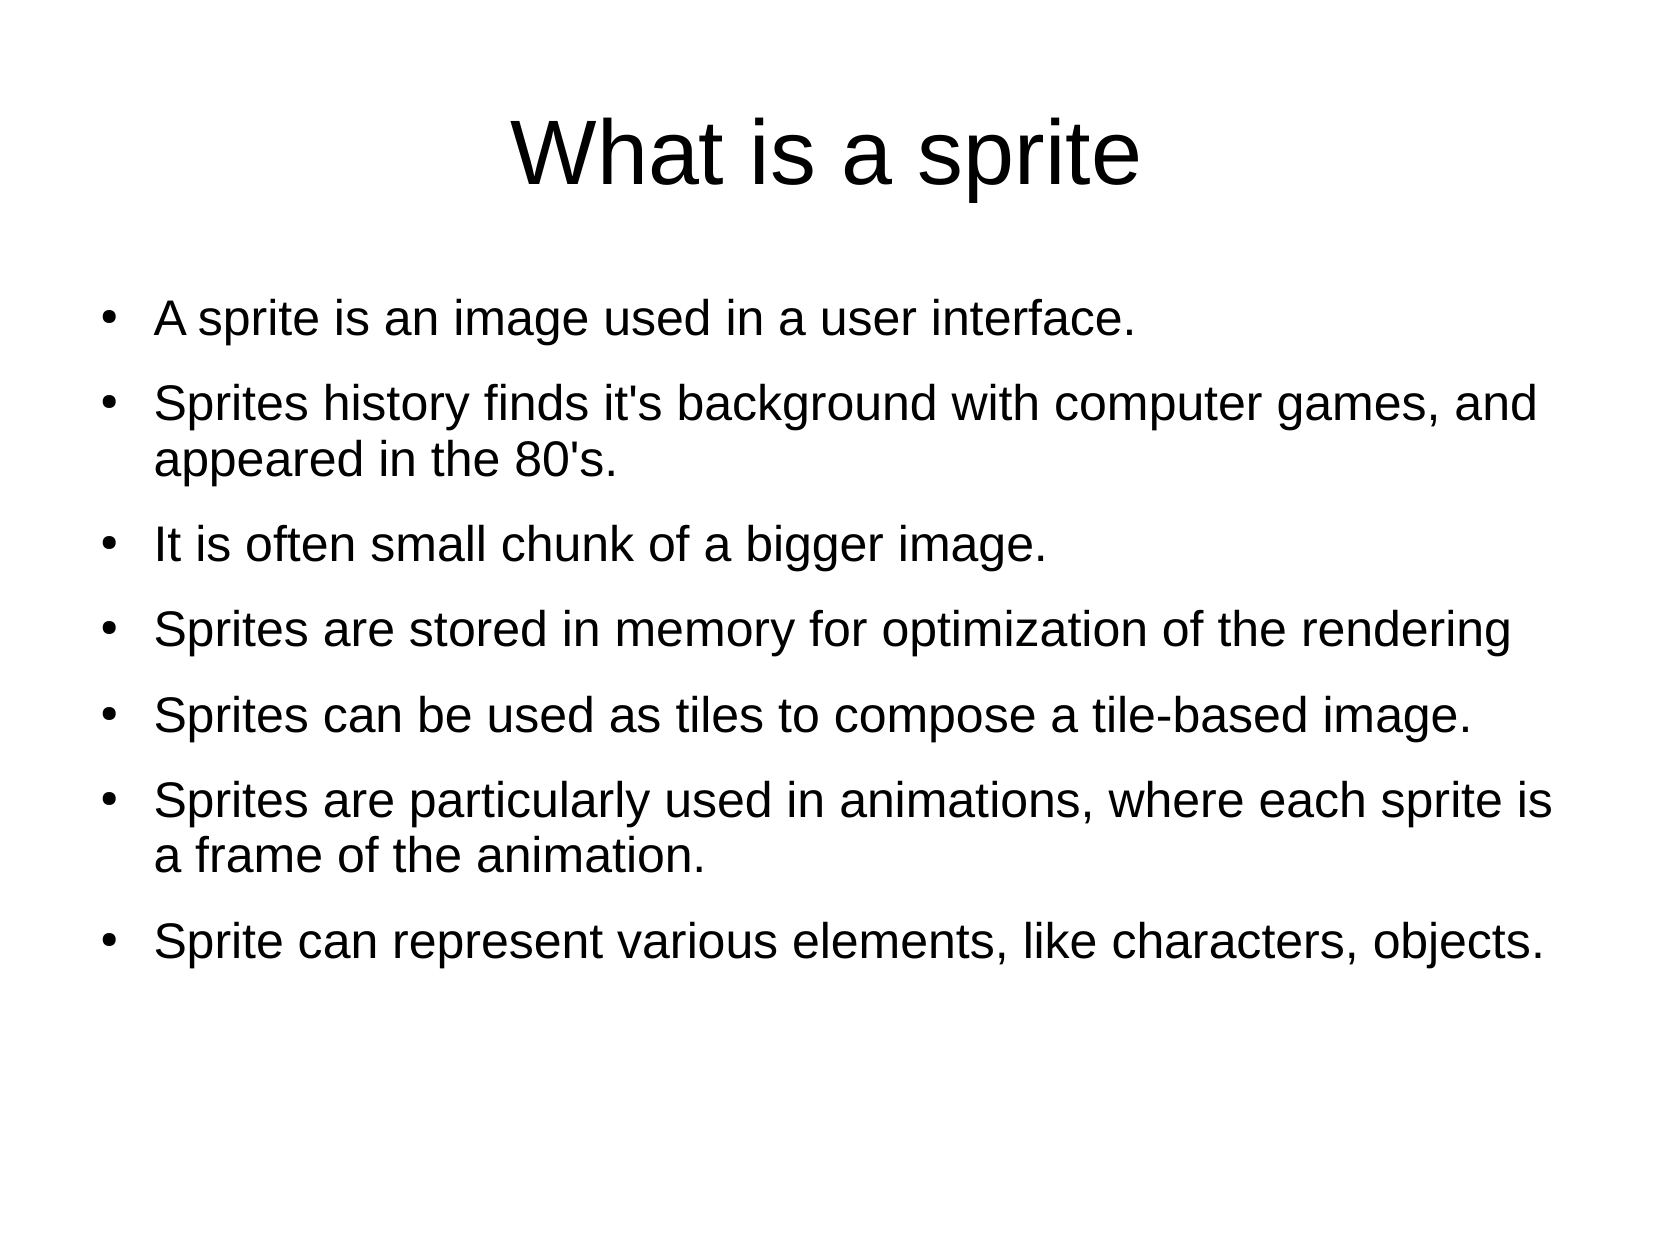

# What is a sprite
A sprite is an image used in a user interface.
Sprites history finds it's background with computer games, and appeared in the 80's.
It is often small chunk of a bigger image.
Sprites are stored in memory for optimization of the rendering
Sprites can be used as tiles to compose a tile-based image.
Sprites are particularly used in animations, where each sprite is a frame of the animation.
Sprite can represent various elements, like characters, objects.